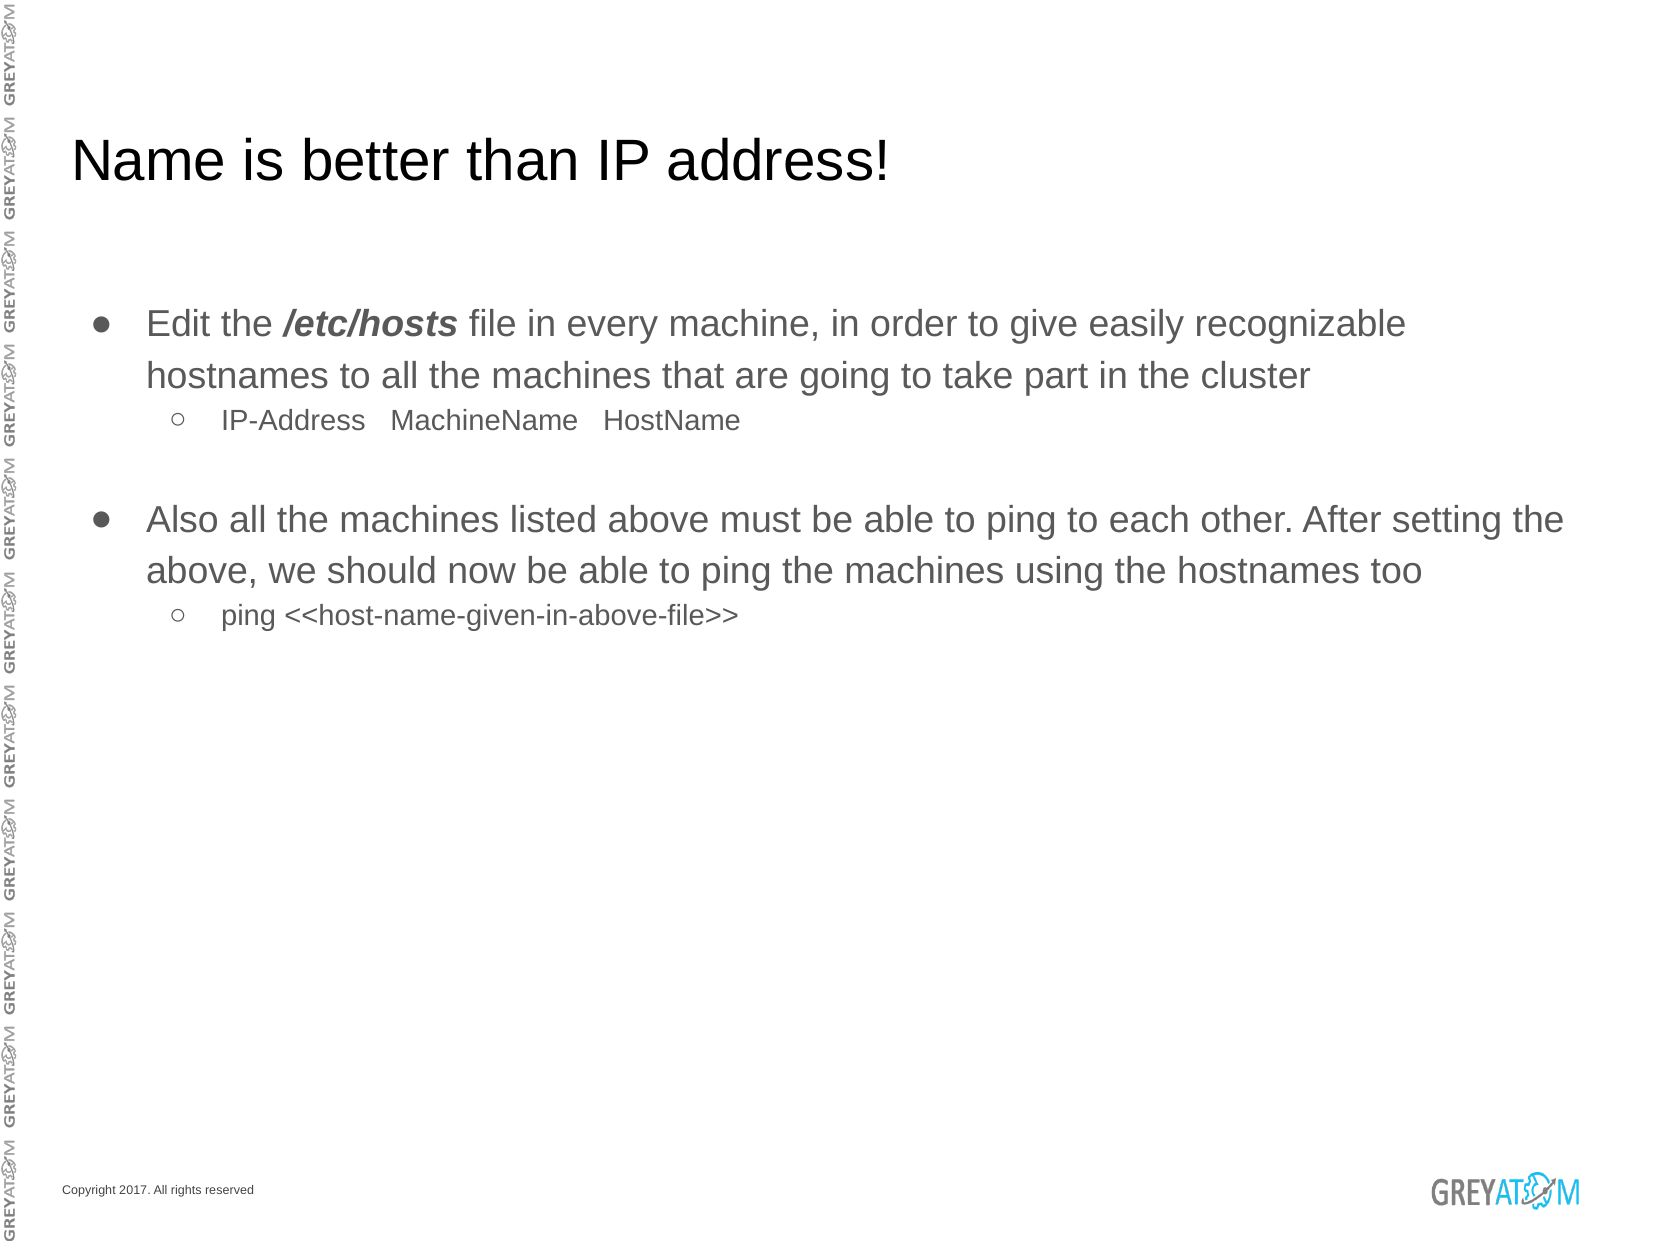

Name is better than IP address!
Edit the /etc/hosts file in every machine, in order to give easily recognizable hostnames to all the machines that are going to take part in the cluster
IP-Address MachineName HostName
Also all the machines listed above must be able to ping to each other. After setting the above, we should now be able to ping the machines using the hostnames too
ping <<host-name-given-in-above-file>>